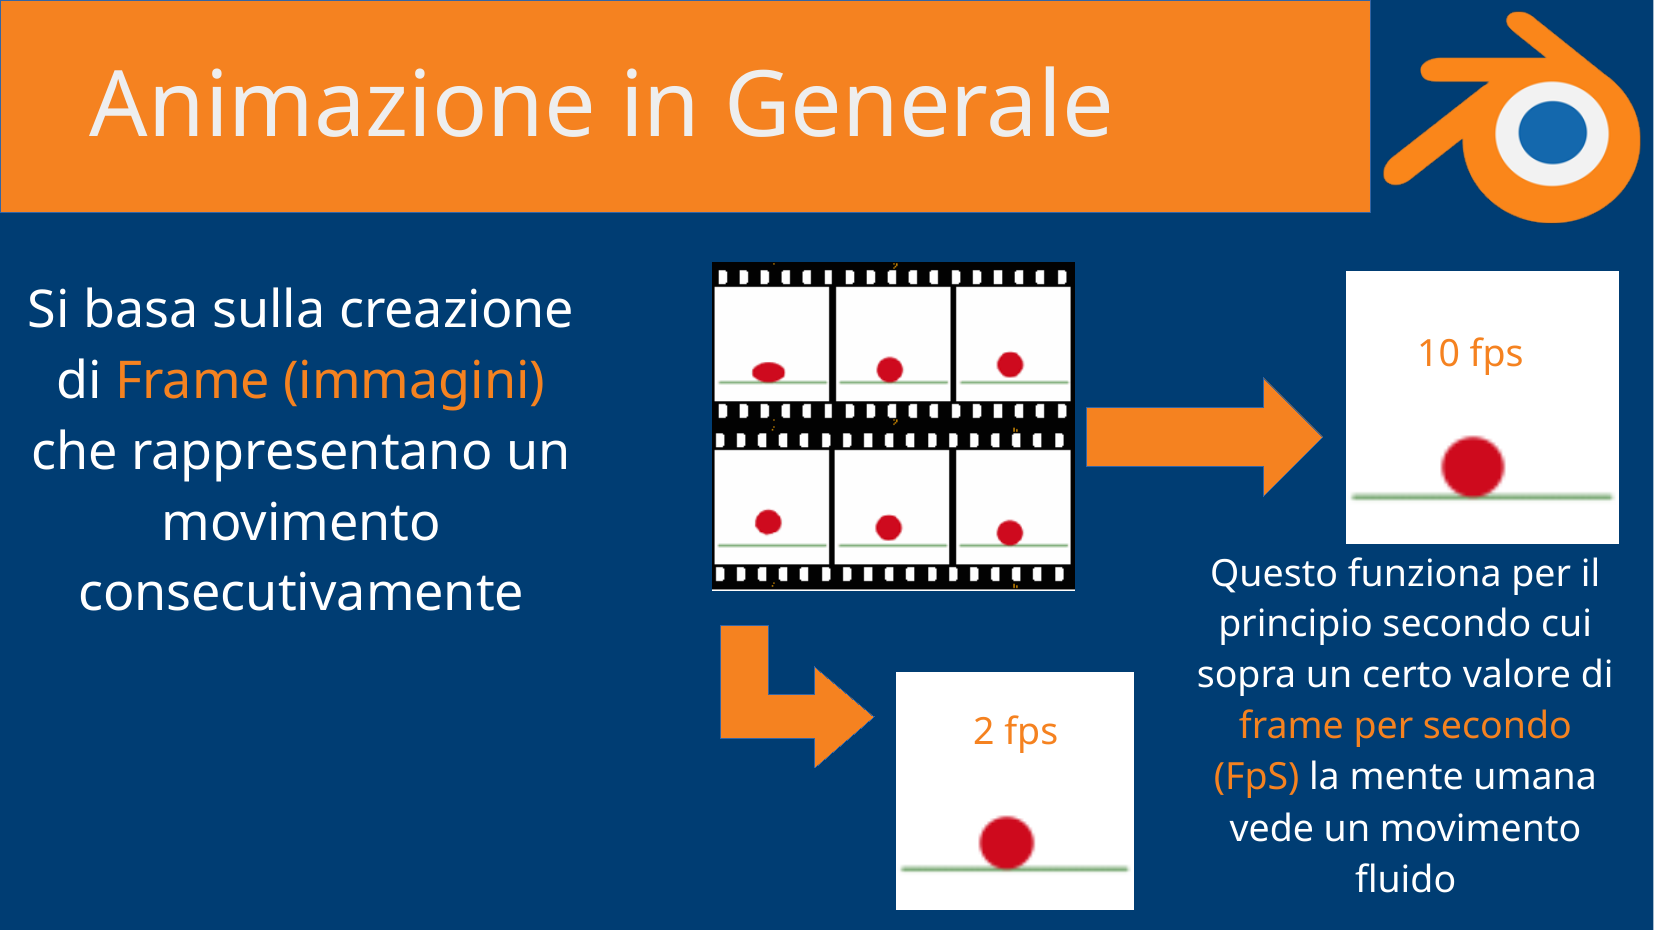

# Animazione in Generale
Si basa sulla creazione di Frame (immagini) che rappresentano un movimento consecutivamente
10 fps
Questo funziona per il principio secondo cui sopra un certo valore di frame per secondo (FpS) la mente umana vede un movimento fluido
2 fps